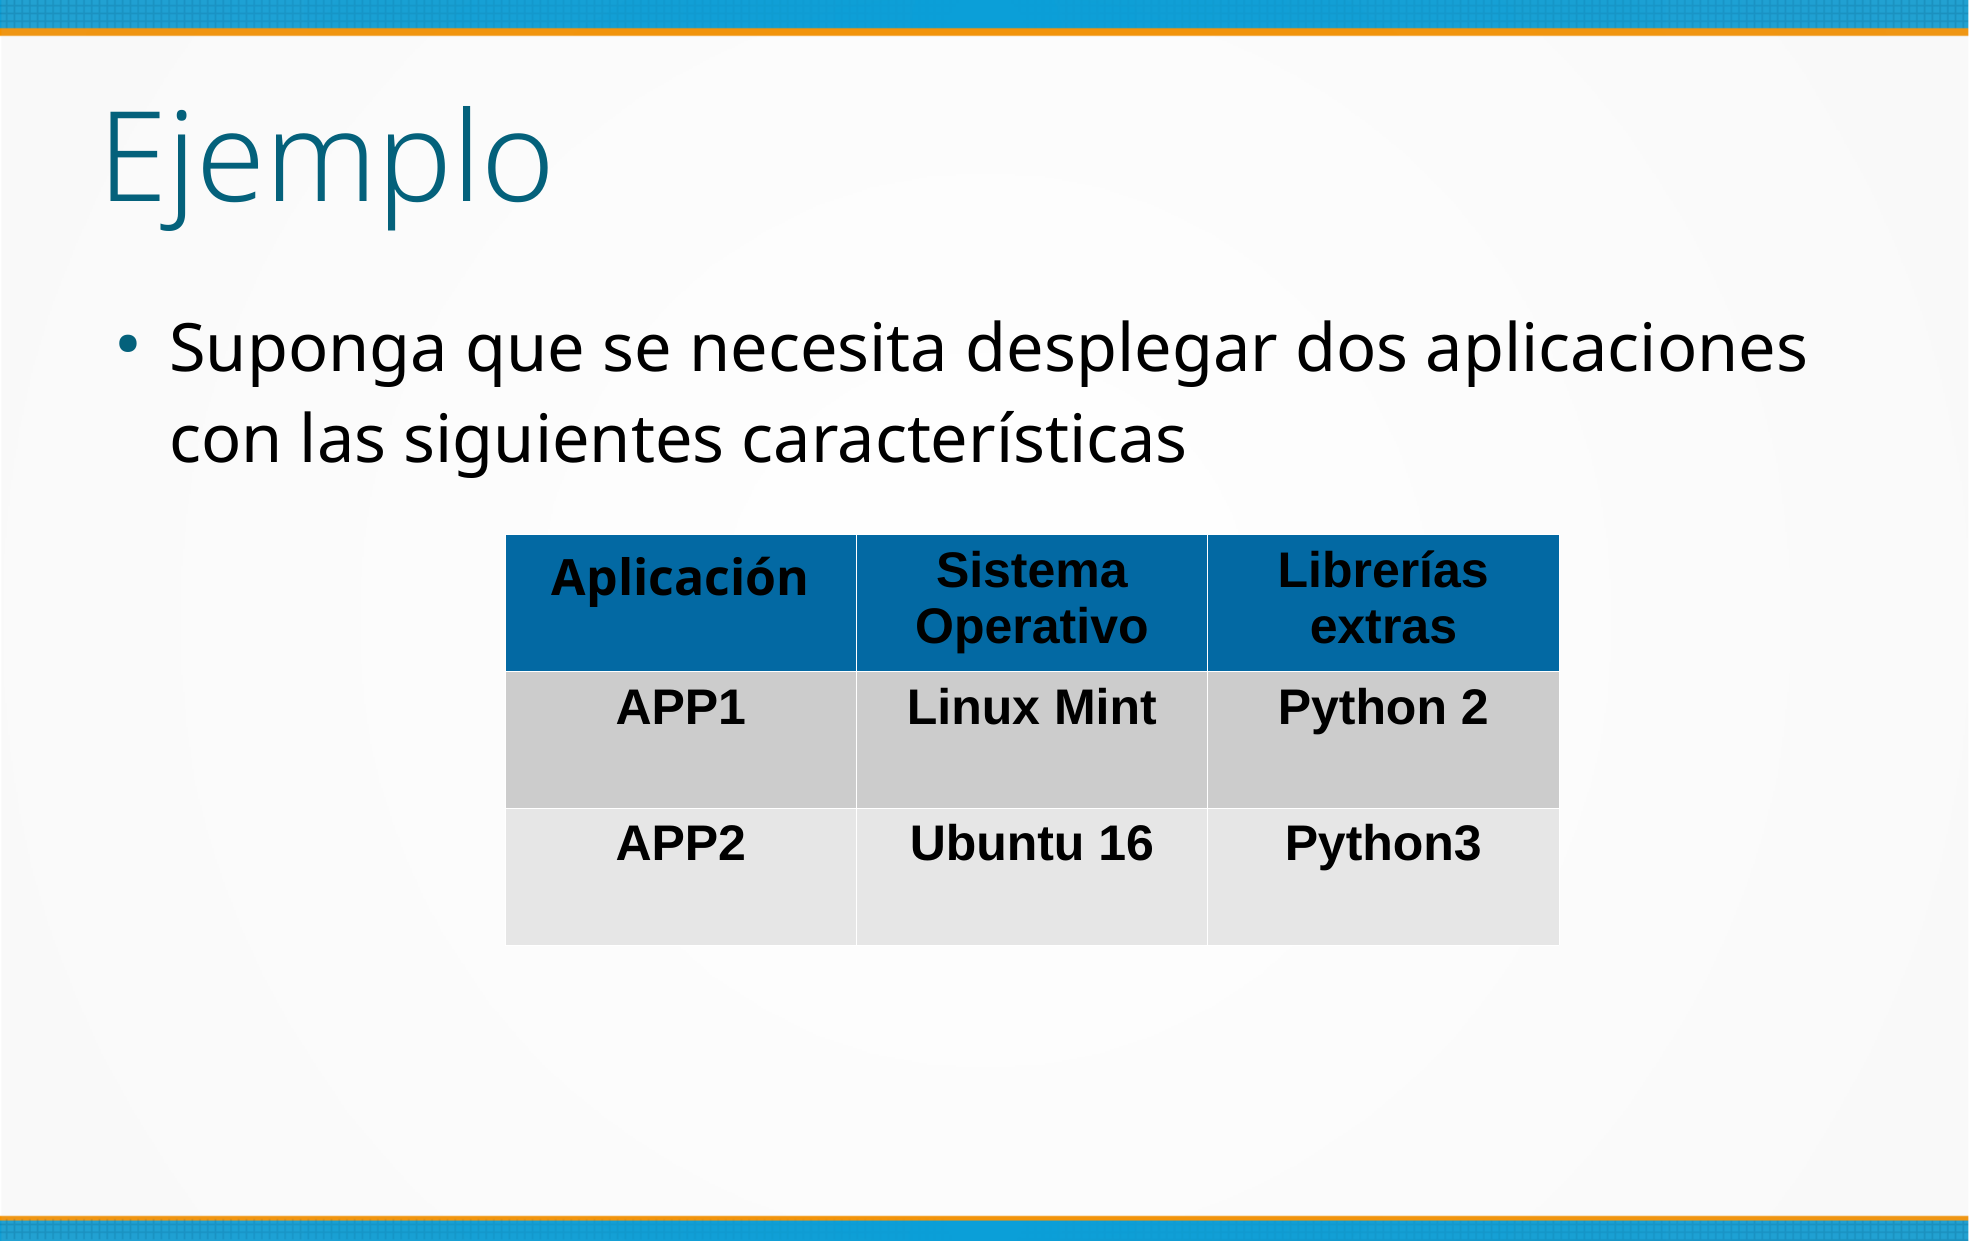

# Ejemplo
Suponga que se necesita desplegar dos aplicaciones con las siguientes características
| Aplicación | Sistema Operativo | Librerías extras |
| --- | --- | --- |
| APP1 | Linux Mint | Python 2 |
| APP2 | Ubuntu 16 | Python3 |